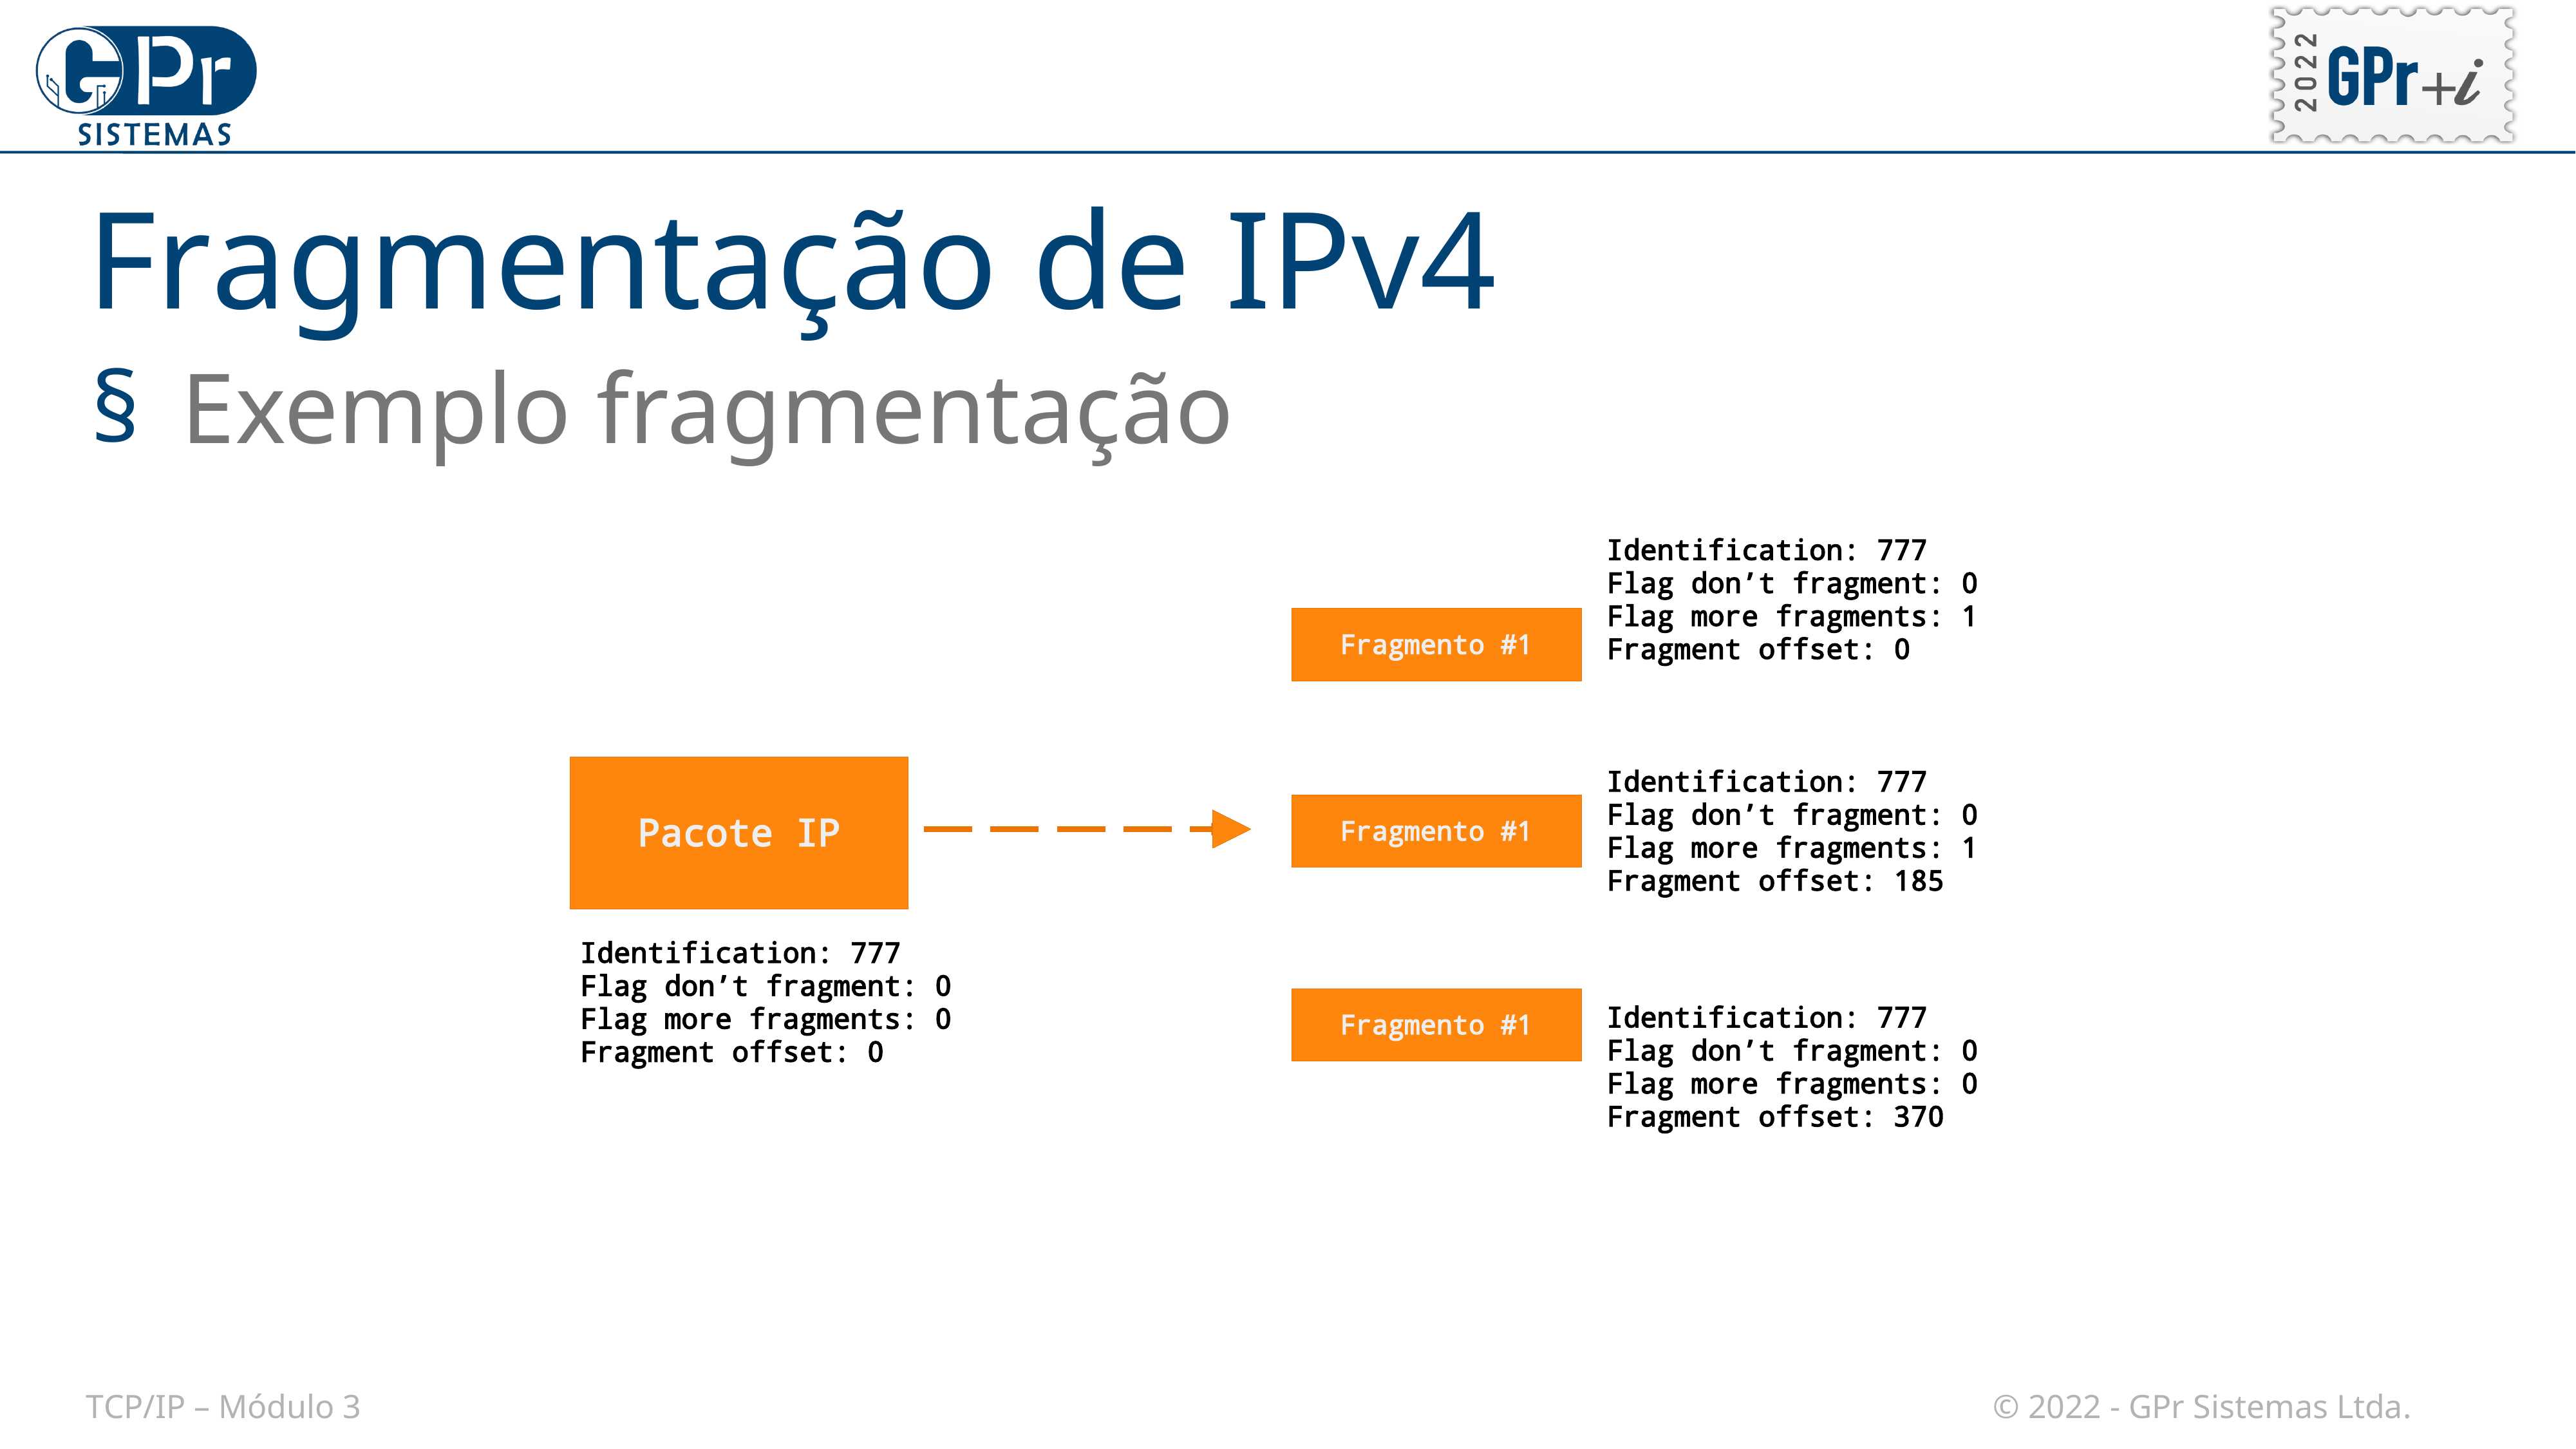

# Fragmentação de IPv4
Exemplo fragmentação
Identification: 777
Flag don’t fragment: 0
Flag more fragments: 1
Fragment offset: 0
Fragmento #1
Pacote IP
Identification: 777
Flag don’t fragment: 0
Flag more fragments: 1
Fragment offset: 185
Fragmento #1
Identification: 777
Flag don’t fragment: 0
Flag more fragments: 0
Fragment offset: 0
Fragmento #1
Identification: 777
Flag don’t fragment: 0
Flag more fragments: 0
Fragment offset: 370